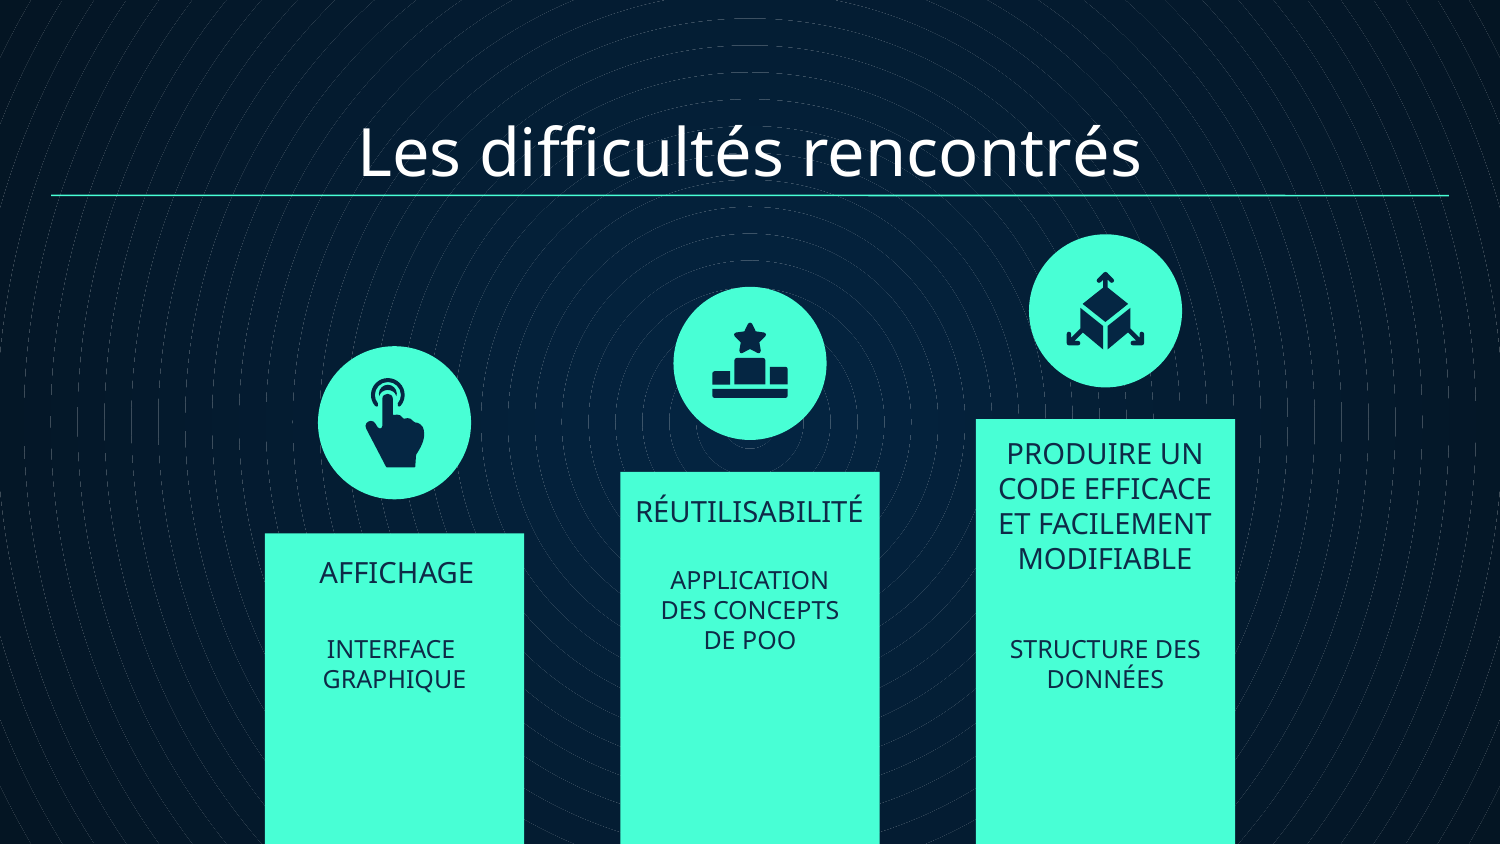

# Les difficultés rencontrés
PRODUIRE UN CODE EFFICACE ET FACILEMENT MODIFIABLE
RÉUTILISABILITÉ
APPLICATION DES CONCEPTS DE POO
AFFICHAGE
INTERFACE
GRAPHIQUE
STRUCTURE DES DONNÉES